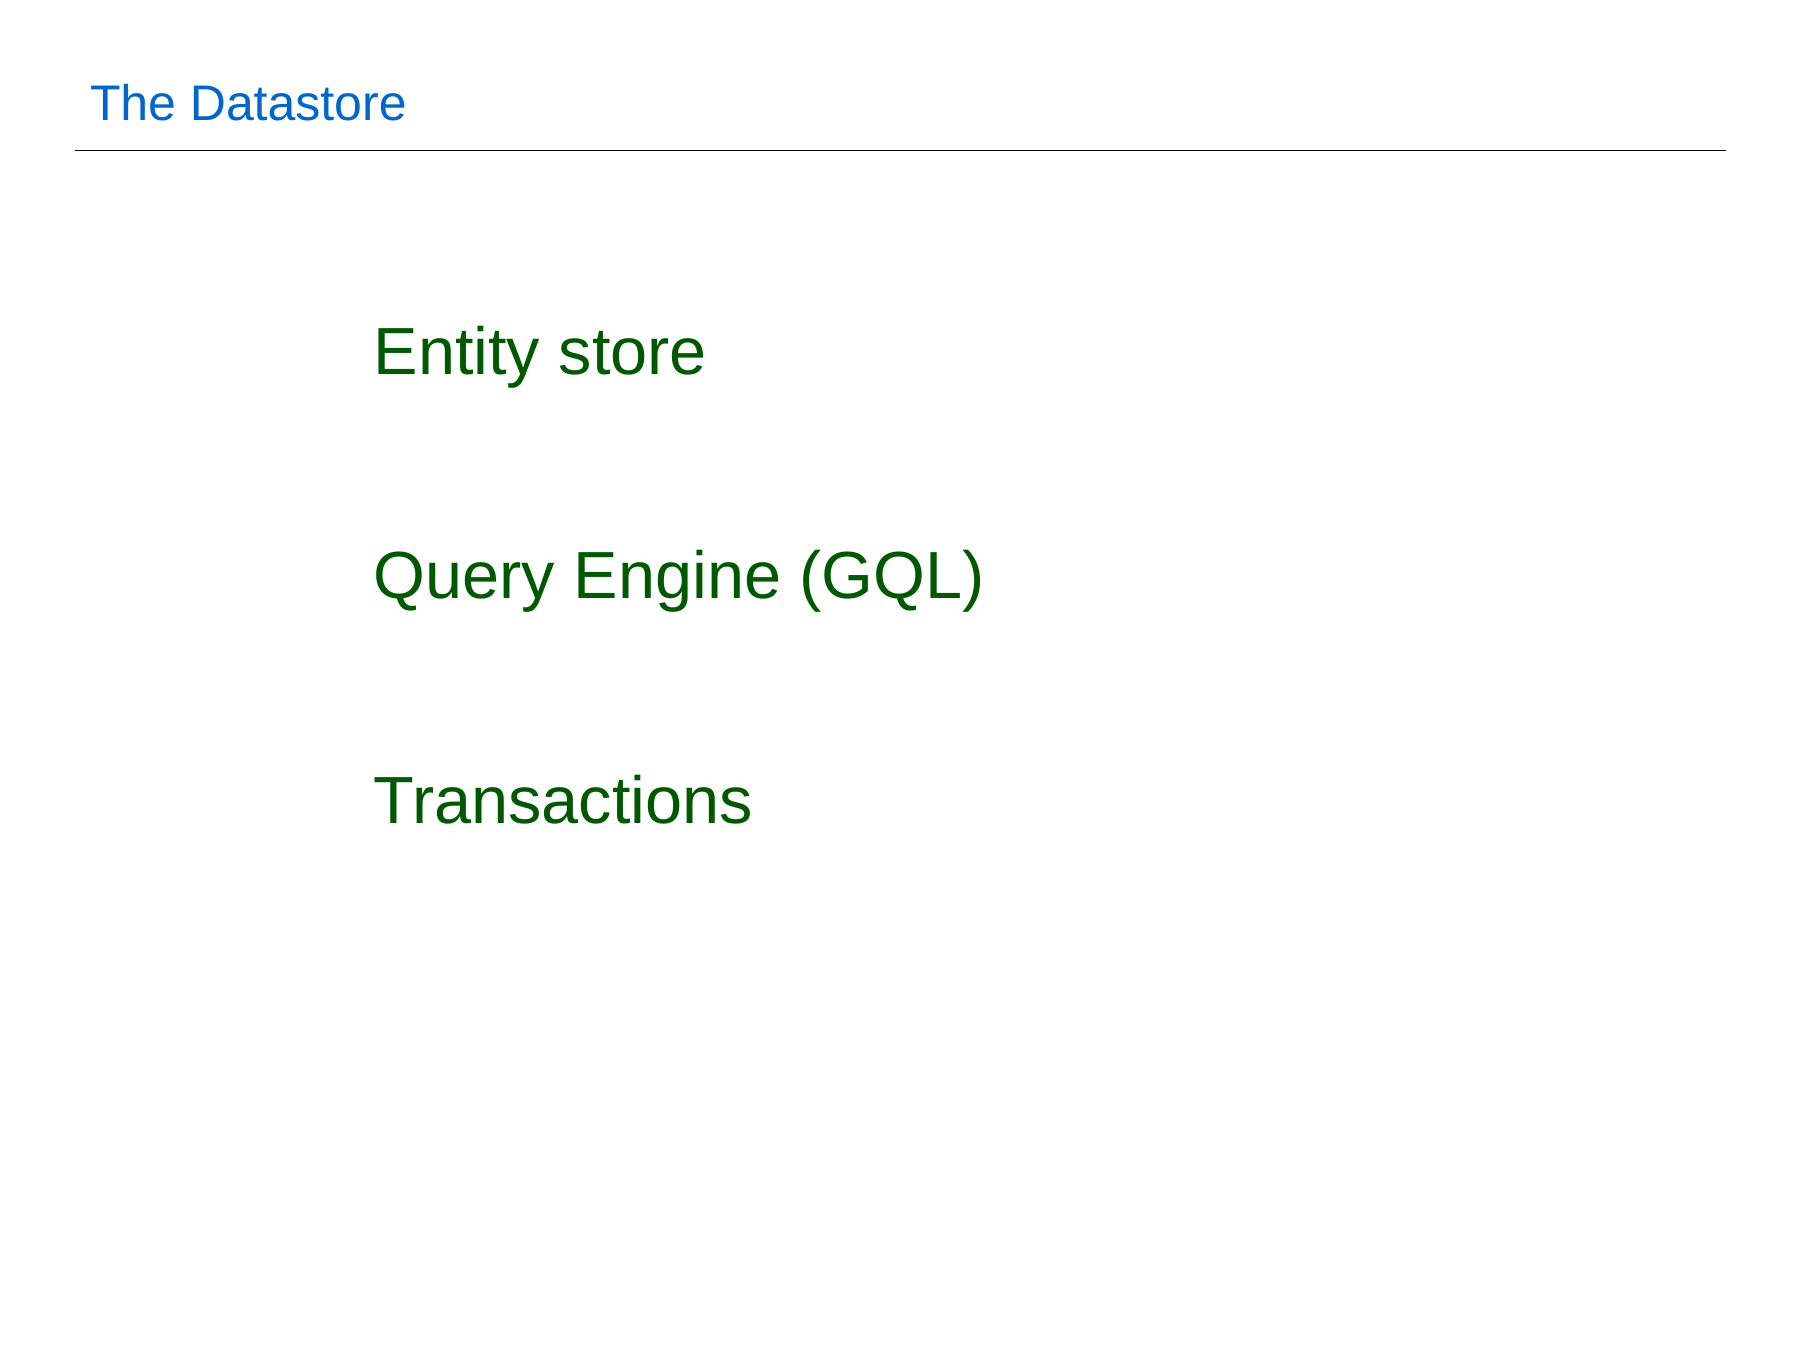

# The Datastore
Entity store
Query Engine (GQL)
Transactions